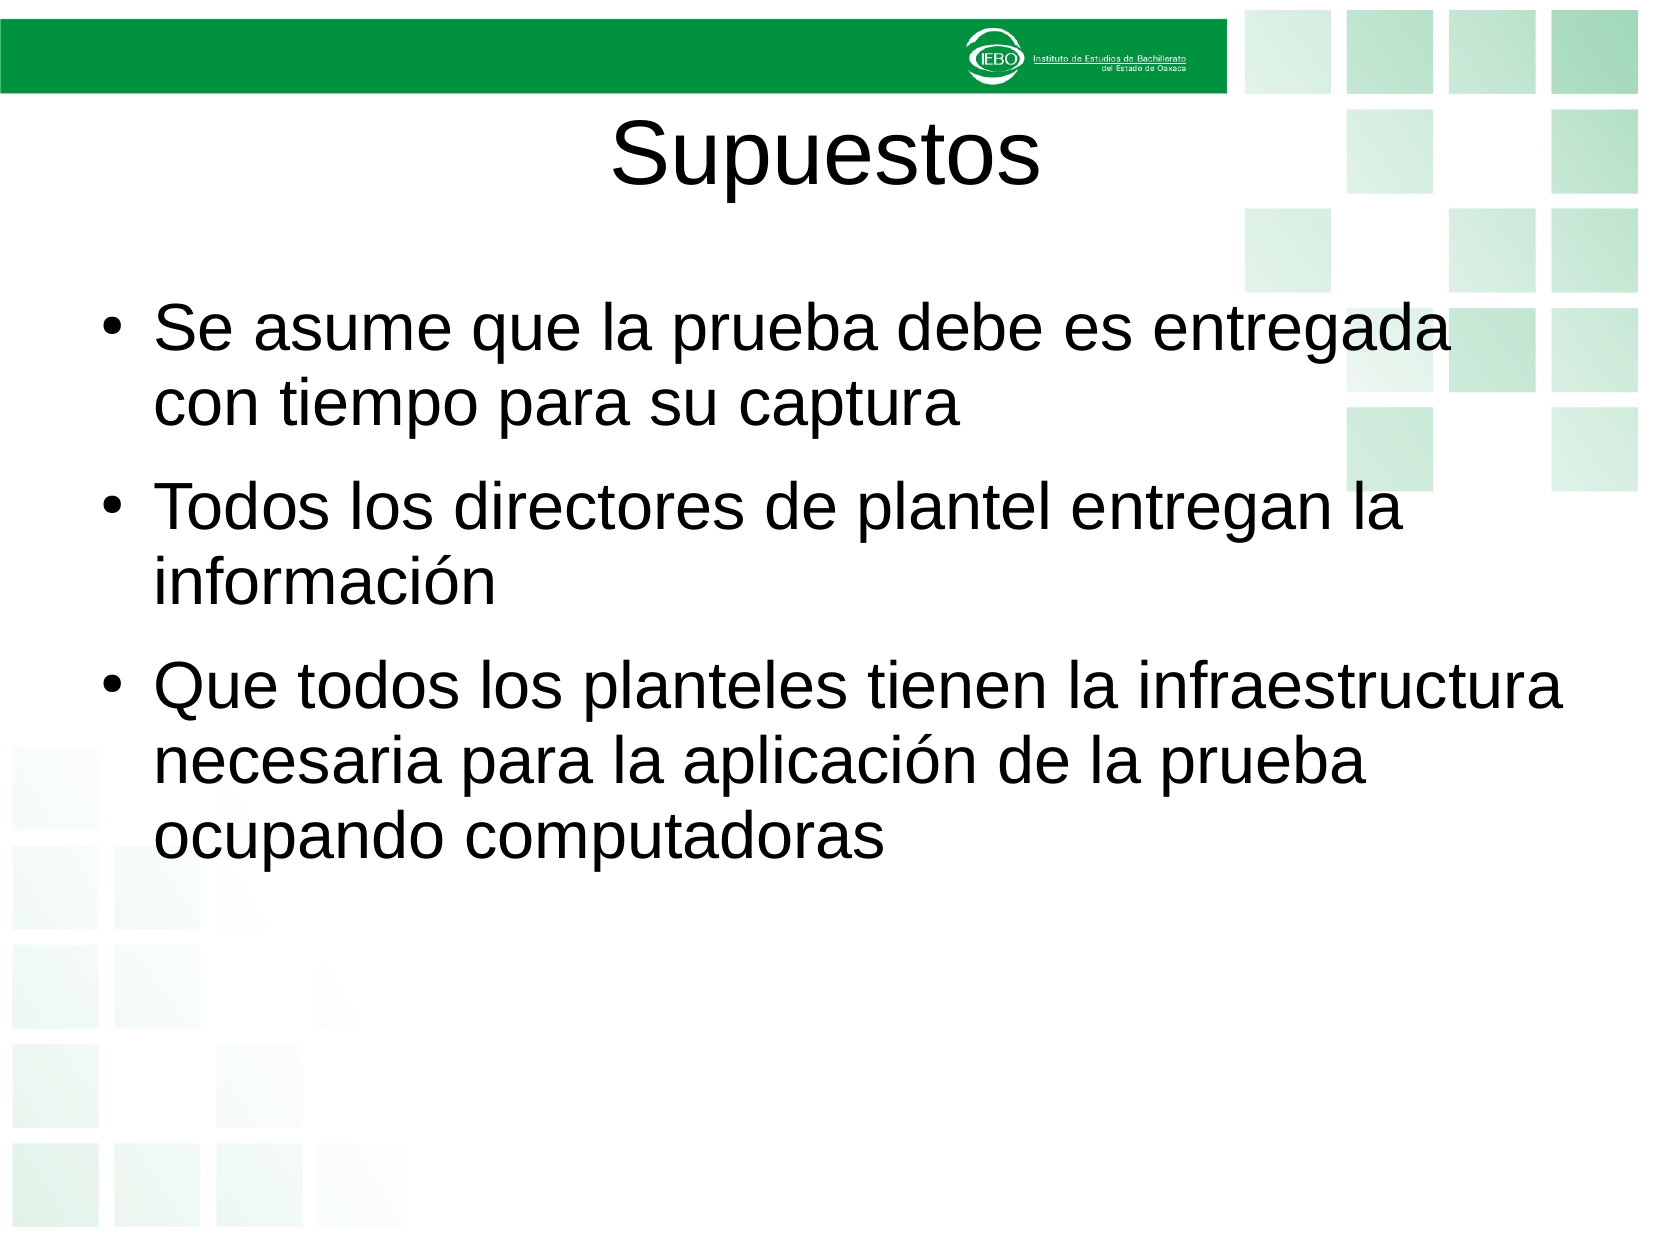

# Supuestos
Se asume que la prueba debe es entregada con tiempo para su captura
Todos los directores de plantel entregan la información
Que todos los planteles tienen la infraestructura necesaria para la aplicación de la prueba ocupando computadoras